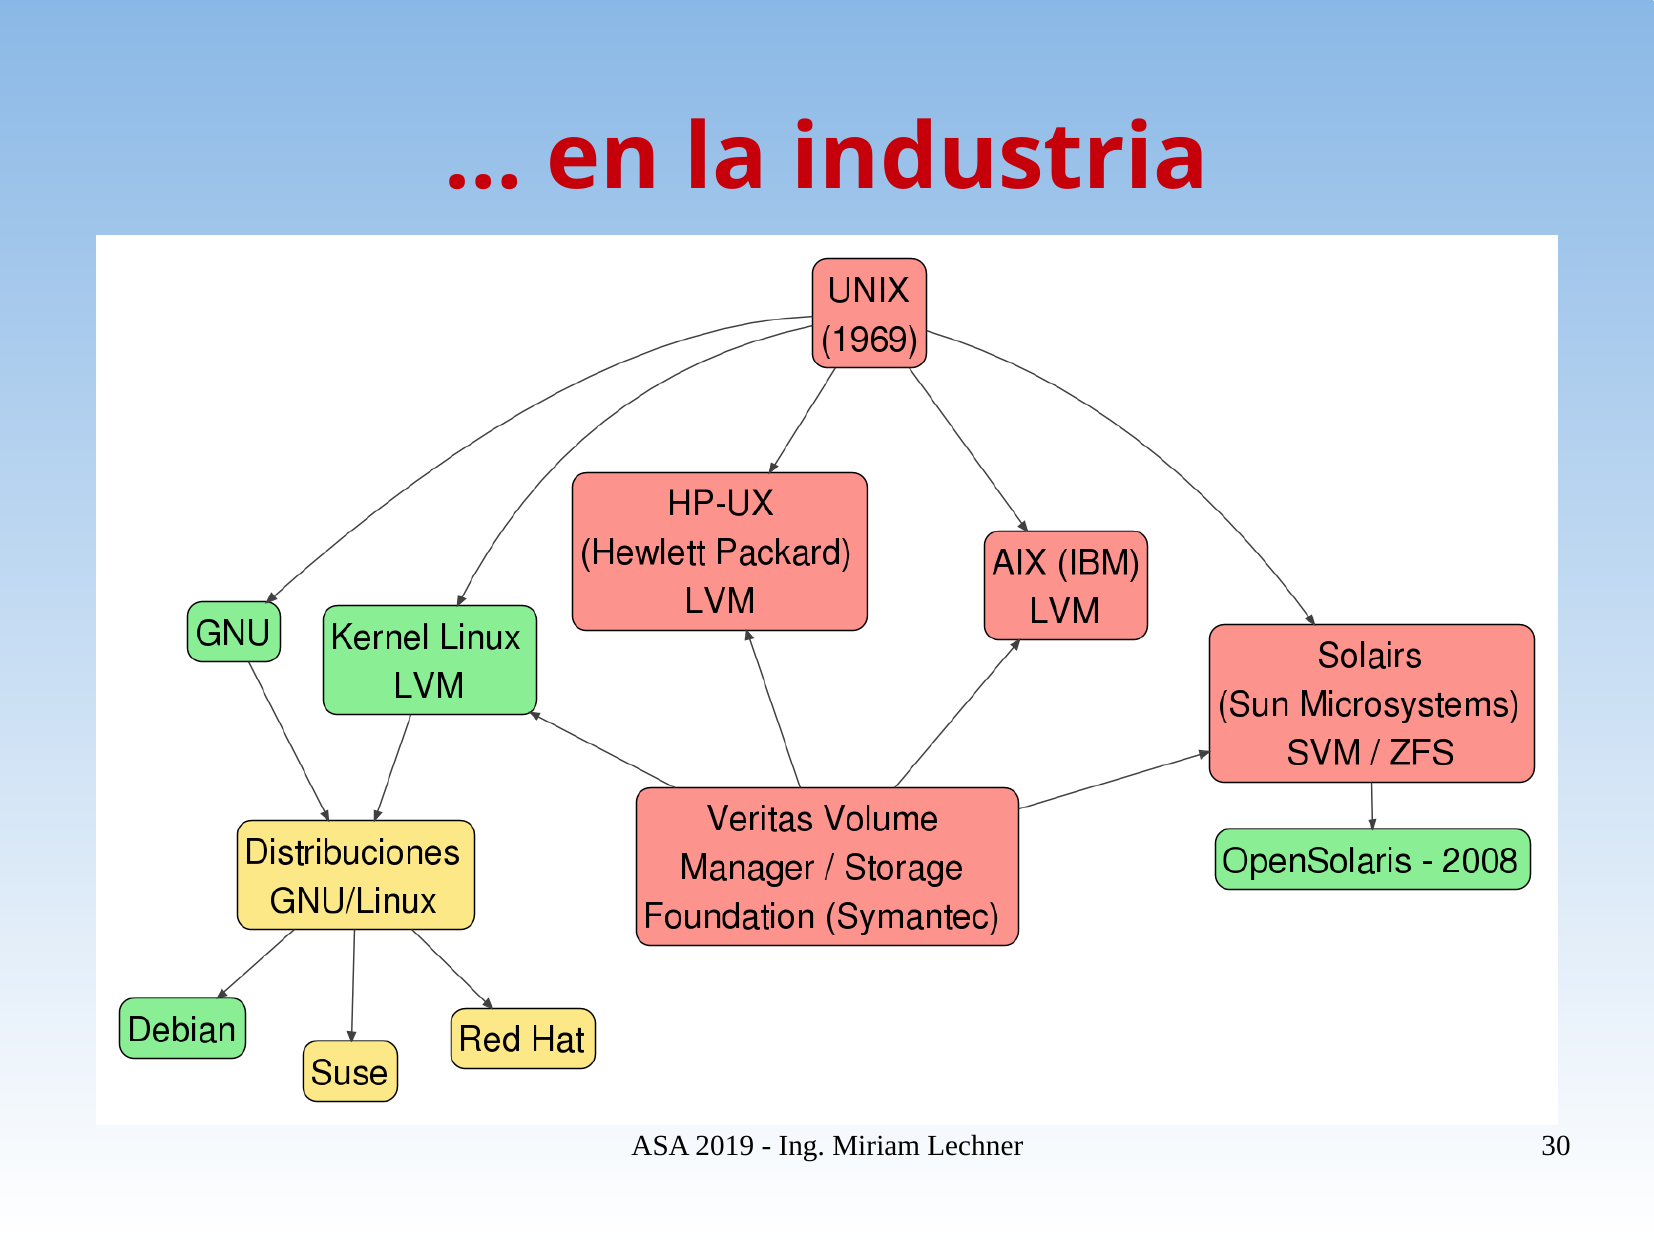

# … en la industria
ASA 2019 - Ing. Miriam Lechner
30